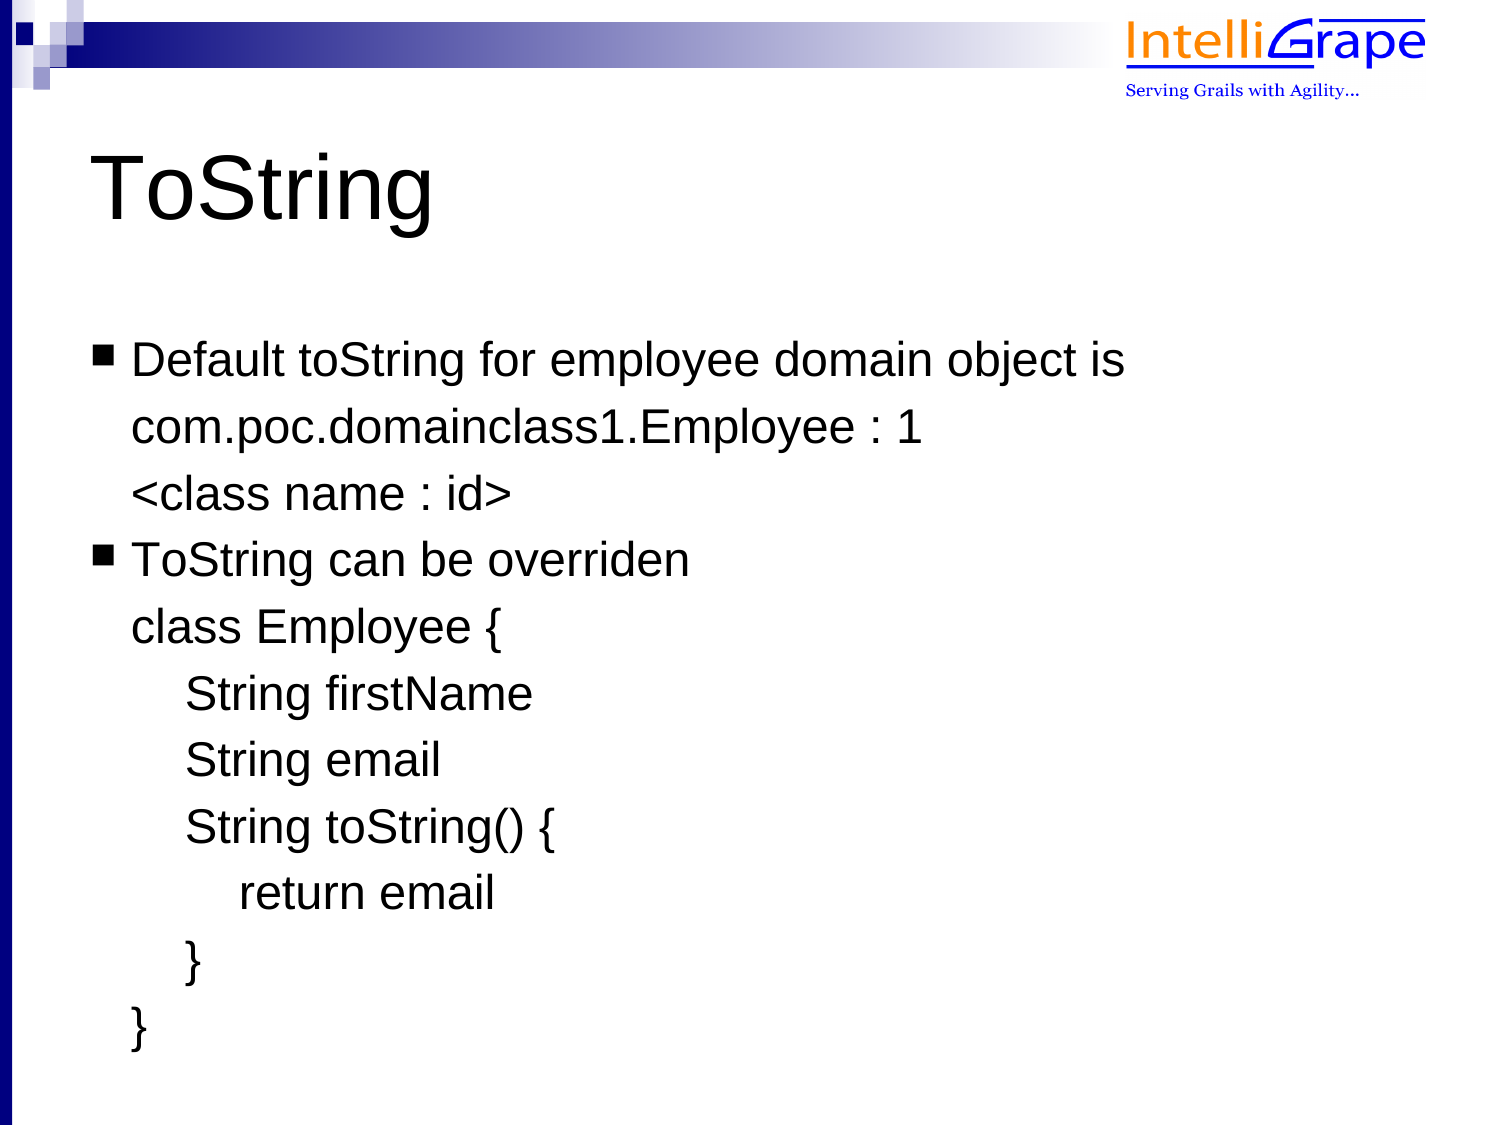

# ToString
Default toString for employee domain object is
com.poc.domainclass1.Employee : 1
<class name : id>
ToString can be overriden
class Employee {
 String firstName
 String email
 String toString() {
 return email
 }
}